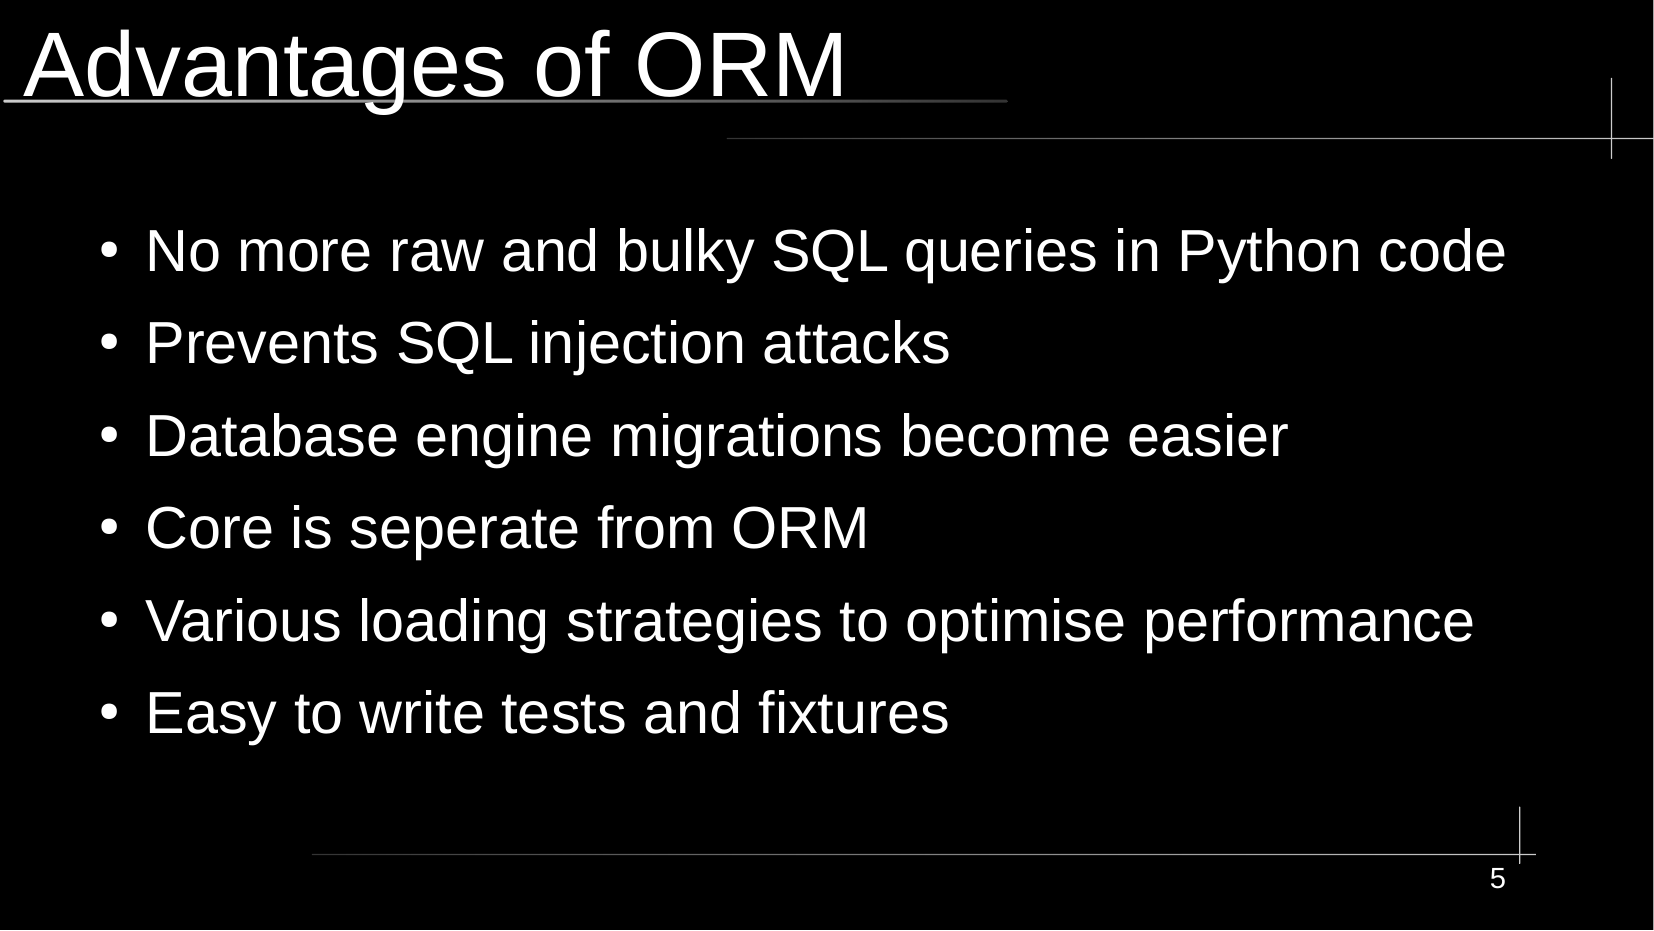

# Advantages of ORM
No more raw and bulky SQL queries in Python code
Prevents SQL injection attacks
Database engine migrations become easier
Core is seperate from ORM
Various loading strategies to optimise performance
Easy to write tests and fixtures
5